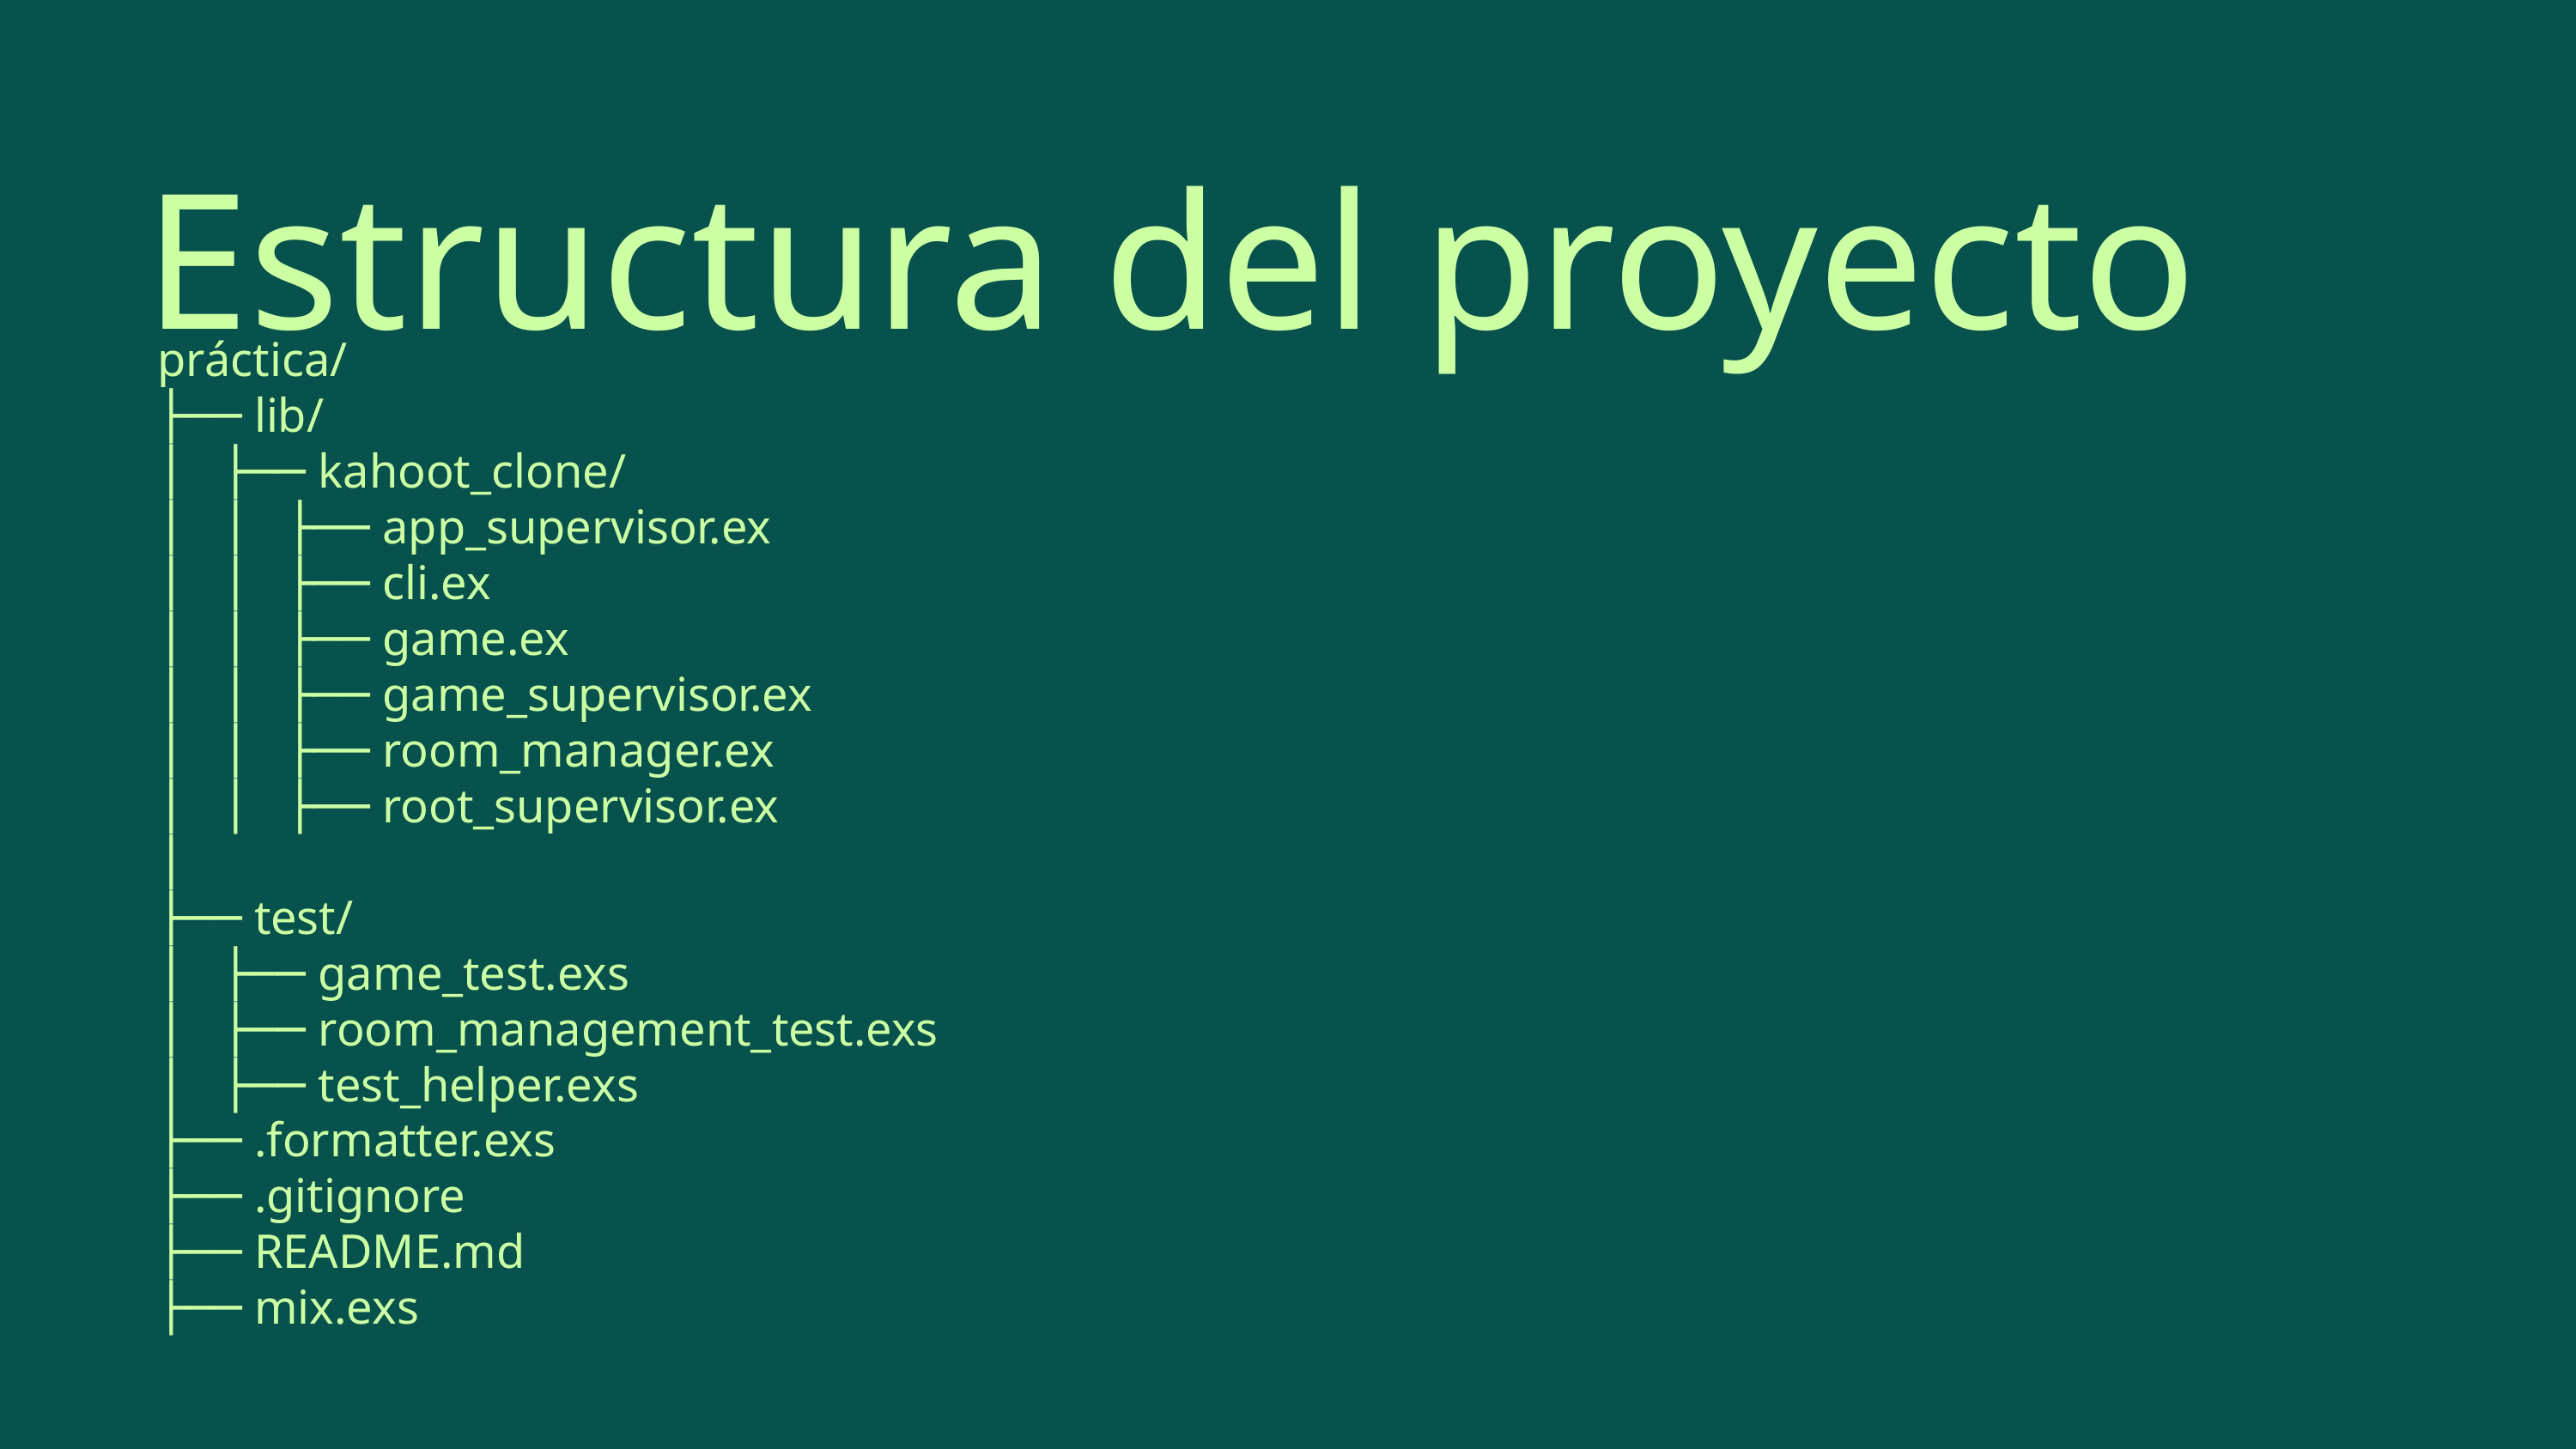

Estructura del proyecto
práctica/
├── lib/
│ ├── kahoot_clone/
│ │ ├── app_supervisor.ex
│ │ ├── cli.ex
│ │ ├── game.ex
│ │ ├── game_supervisor.ex
│ │ ├── room_manager.ex
│ │ ├── root_supervisor.ex
│
├── test/
│ ├── game_test.exs
│ ├── room_management_test.exs
│ ├── test_helper.exs
├── .formatter.exs
├── .gitignore
├── README.md
├── mix.exs